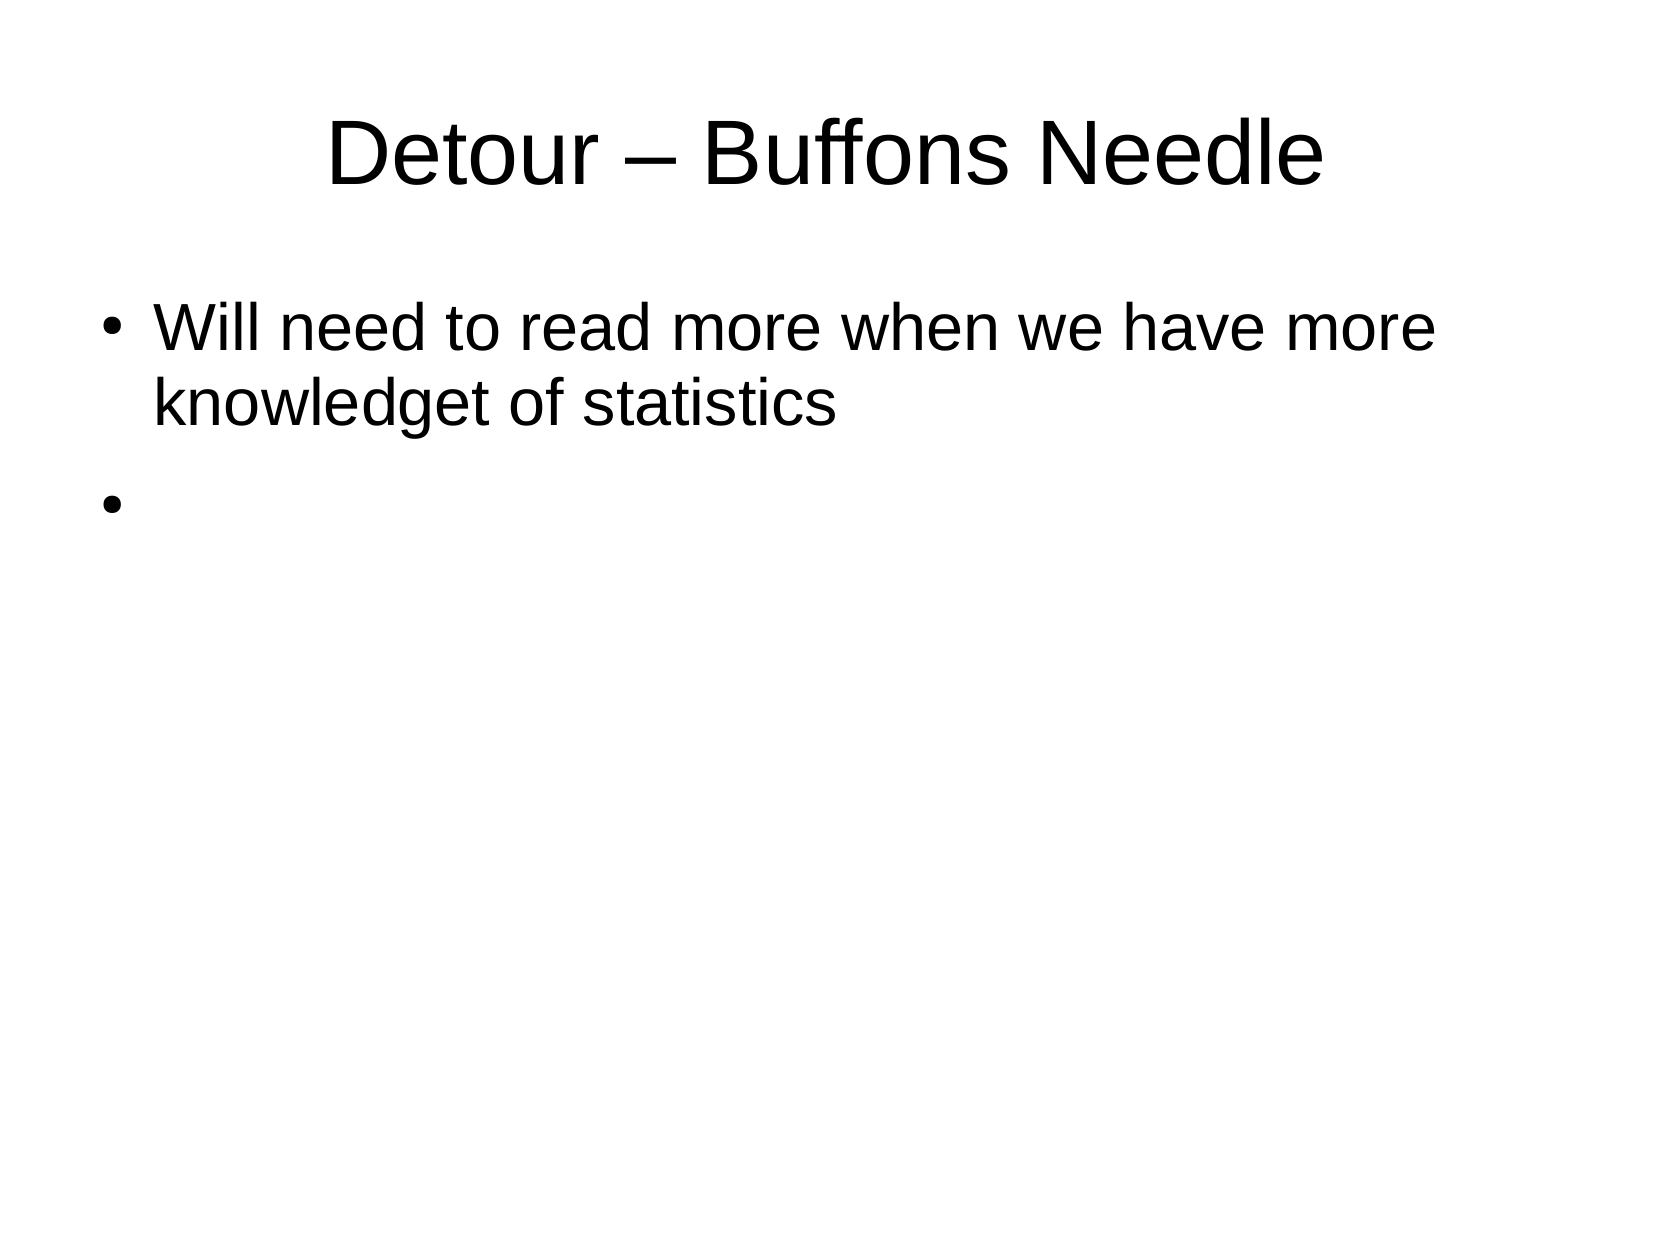

# Detour – Buffons Needle
Will need to read more when we have more knowledget of statistics